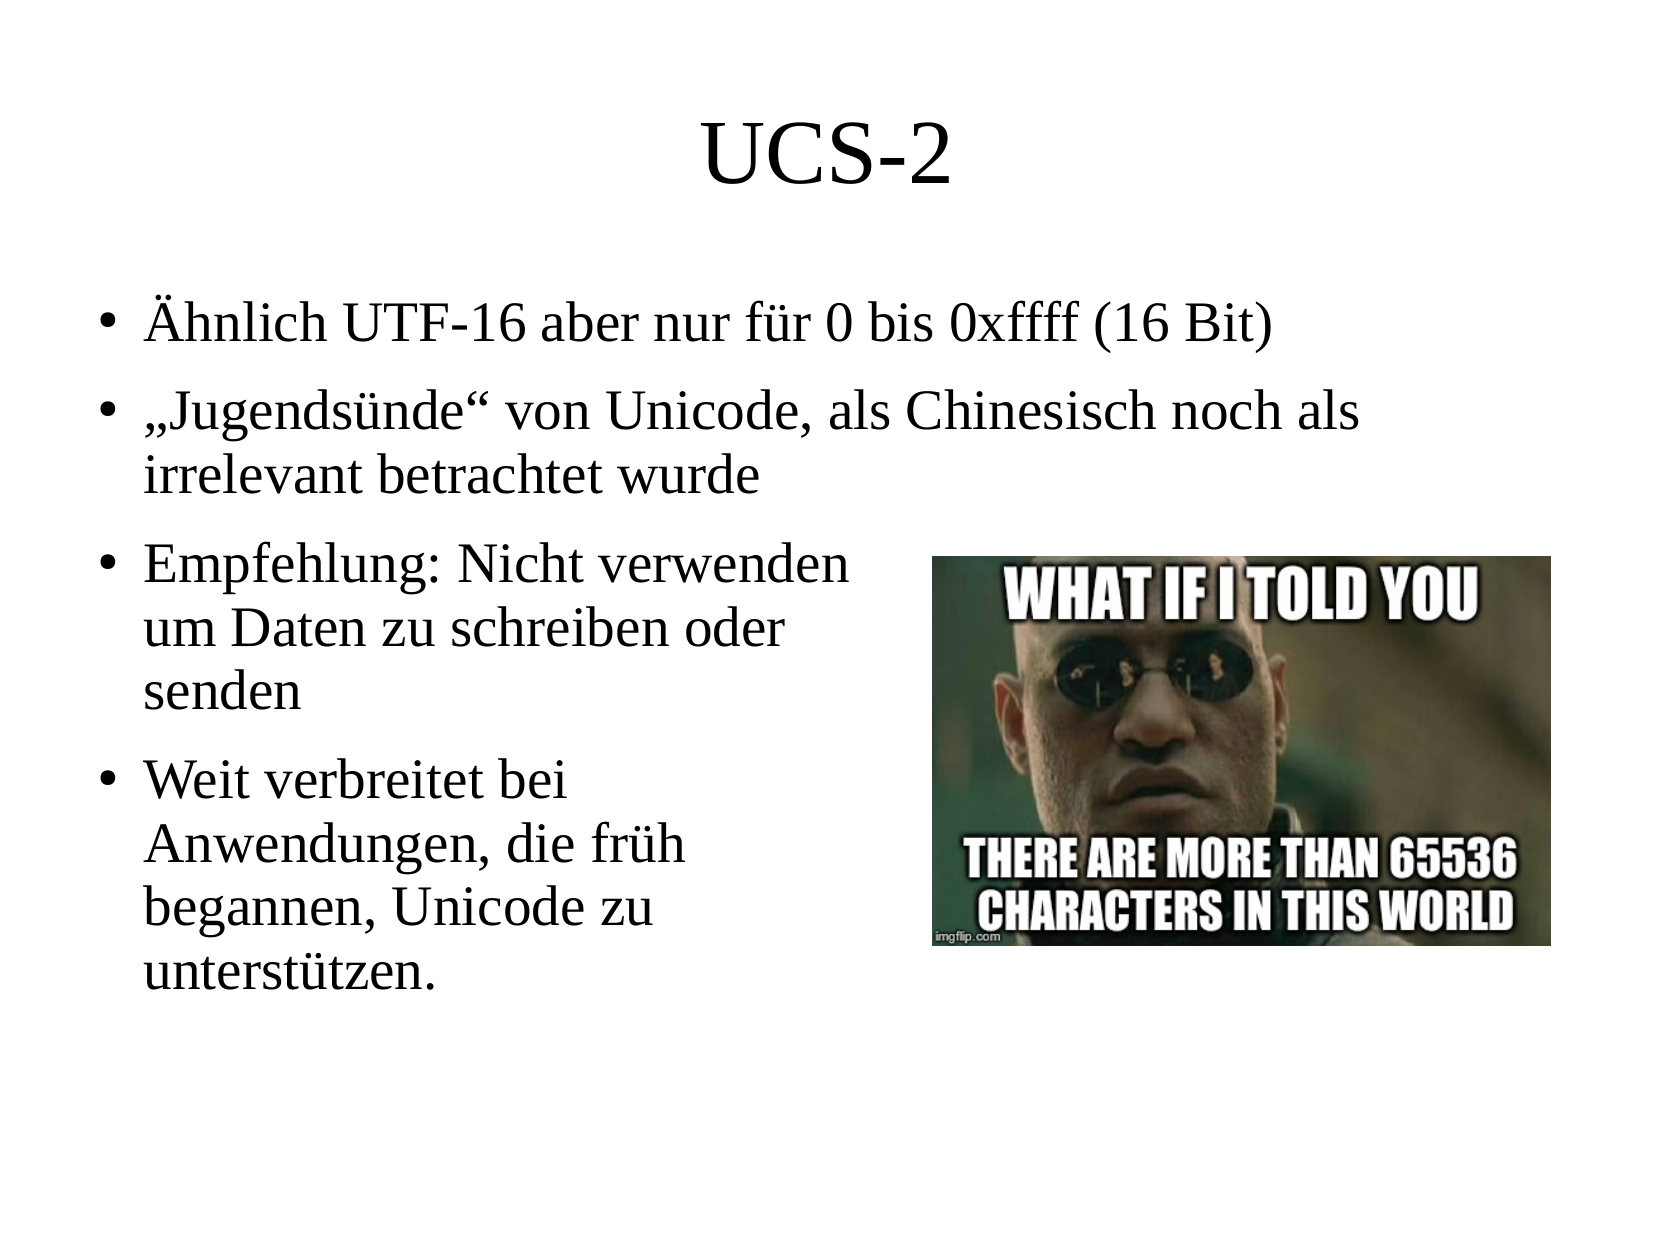

# UCS-2
Ähnlich UTF-16 aber nur für 0 bis 0xffff (16 Bit)
„Jugendsünde“ von Unicode, als Chinesisch noch als irrelevant betrachtet wurde
Empfehlung: Nicht verwenden
um Daten zu schreiben oder
senden
Weit verbreitet bei
Anwendungen, die früh
begannen, Unicode zu
unterstützen.